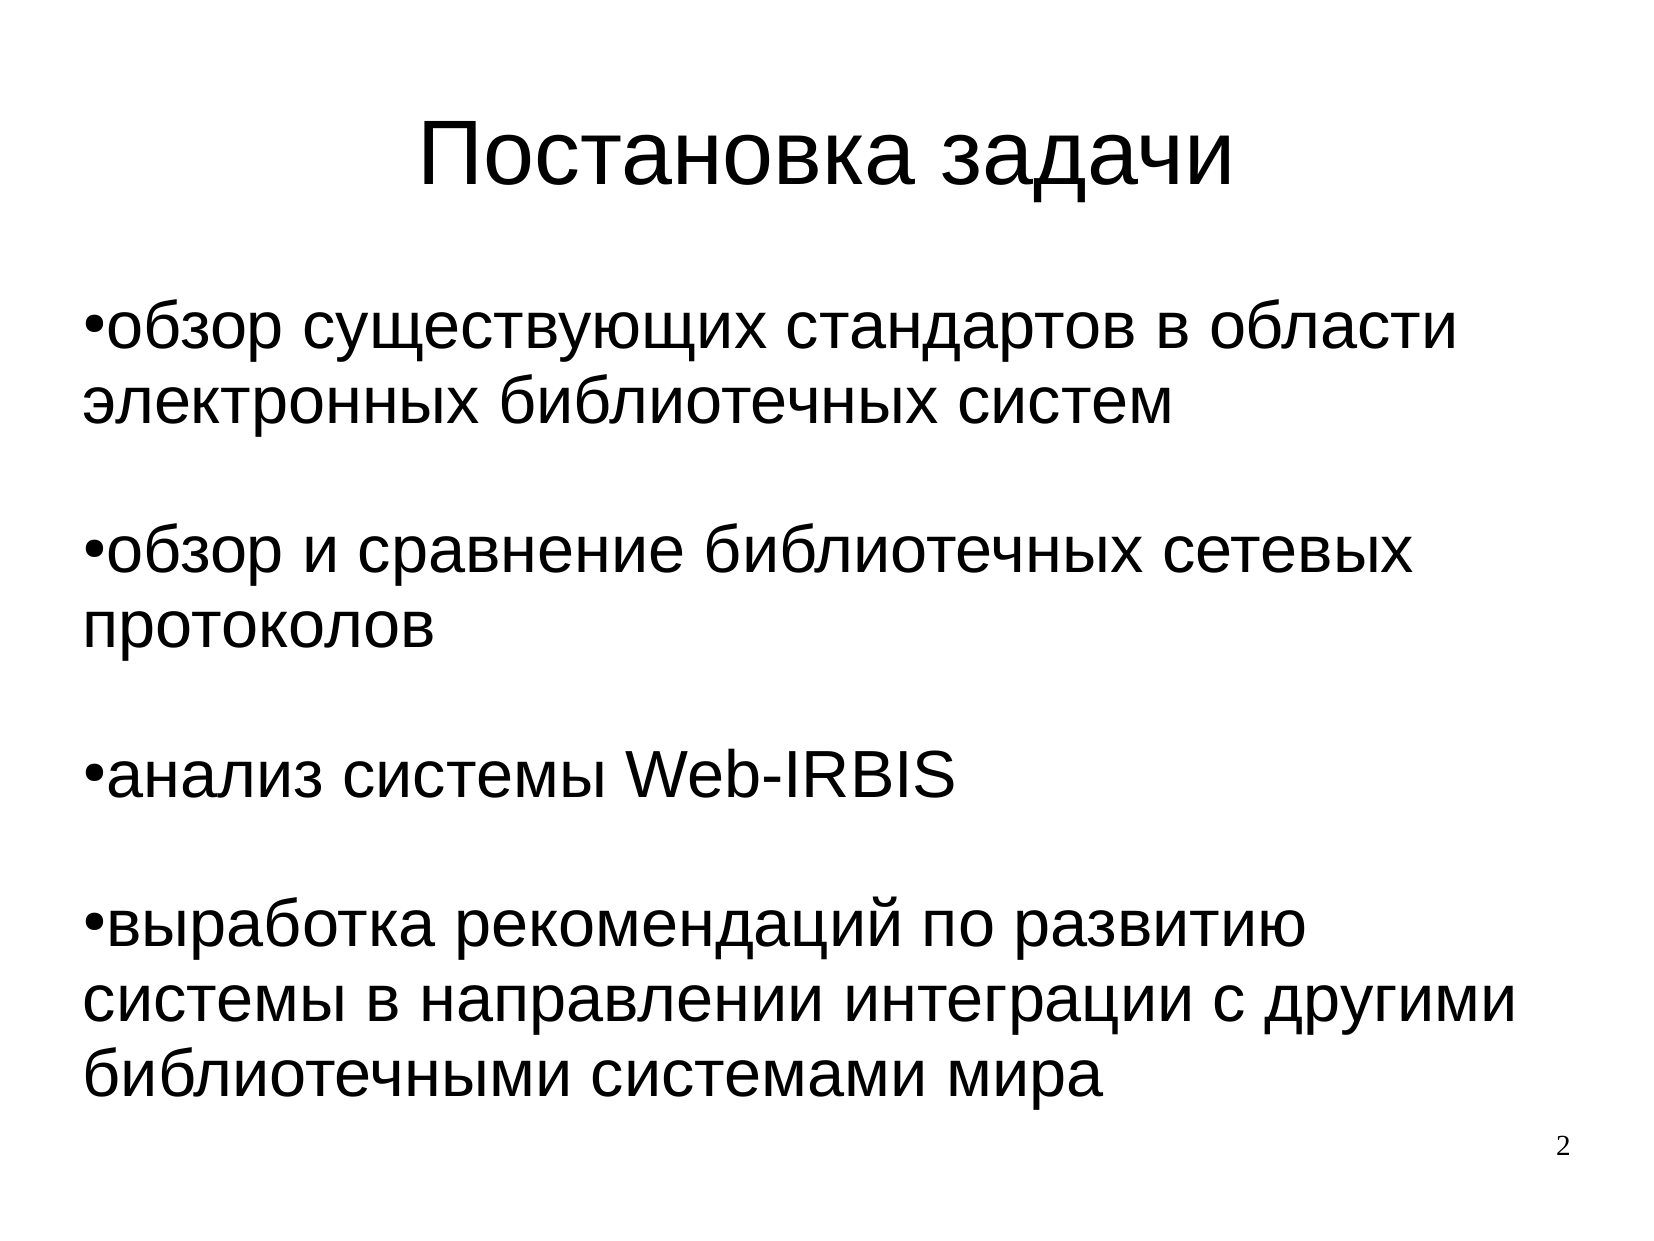

# Постановка задачи
обзор существующих стандартов в области электронных библиотечных систем
обзор и сравнение библиотечных сетевых протоколов
анализ системы Web-IRBIS
выработка рекомендаций по развитию системы в направлении интеграции с другими библиотечными системами мира
2